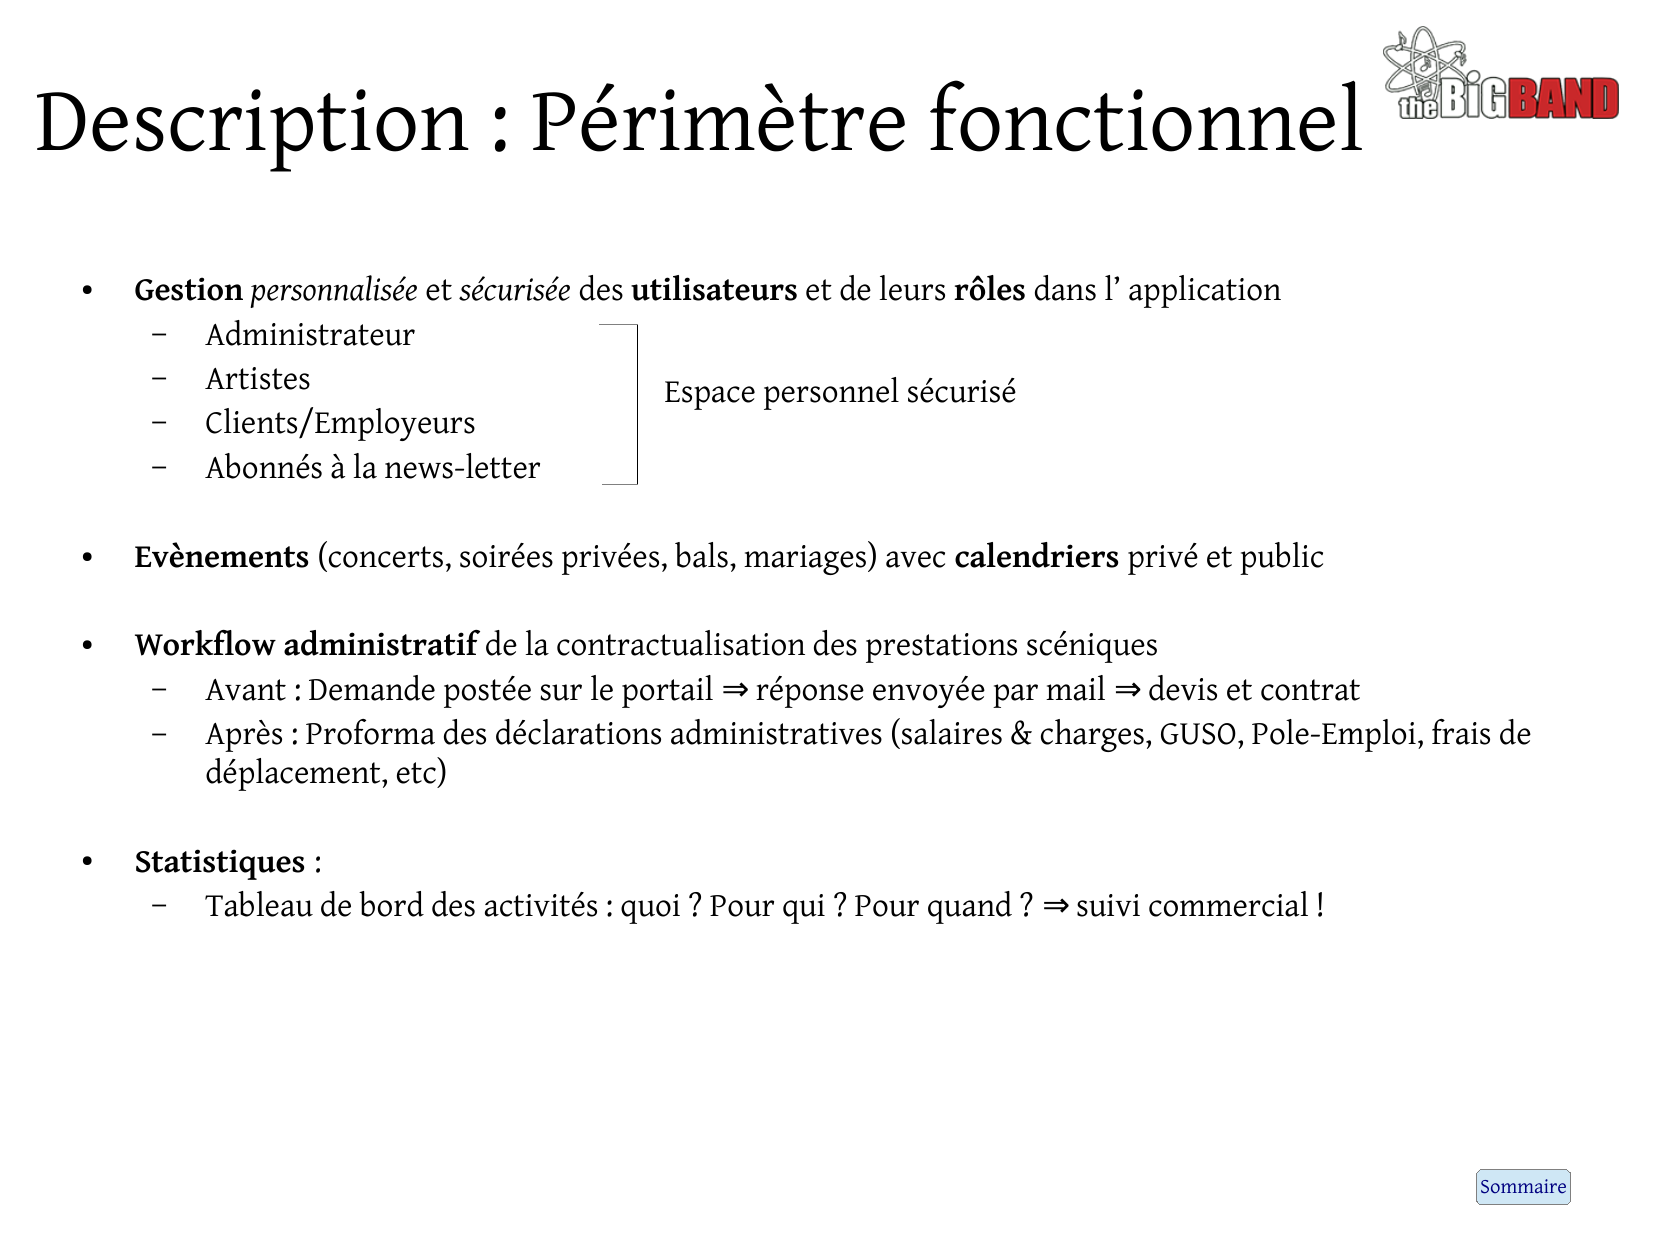

# Description : Périmètre fonctionnel
Gestion personnalisée et sécurisée des utilisateurs et de leurs rôles dans l’ application
Administrateur
Artistes
Clients/Employeurs
Abonnés à la news-letter
Evènements (concerts, soirées privées, bals, mariages) avec calendriers privé et public
Workflow administratif de la contractualisation des prestations scéniques
Avant : Demande postée sur le portail ⇒ réponse envoyée par mail ⇒ devis et contrat
Après : Proforma des déclarations administratives (salaires & charges, GUSO, Pole-Emploi, frais de déplacement, etc)
Statistiques :
Tableau de bord des activités : quoi ? Pour qui ? Pour quand ? ⇒ suivi commercial !
Espace personnel sécurisé
Sommaire